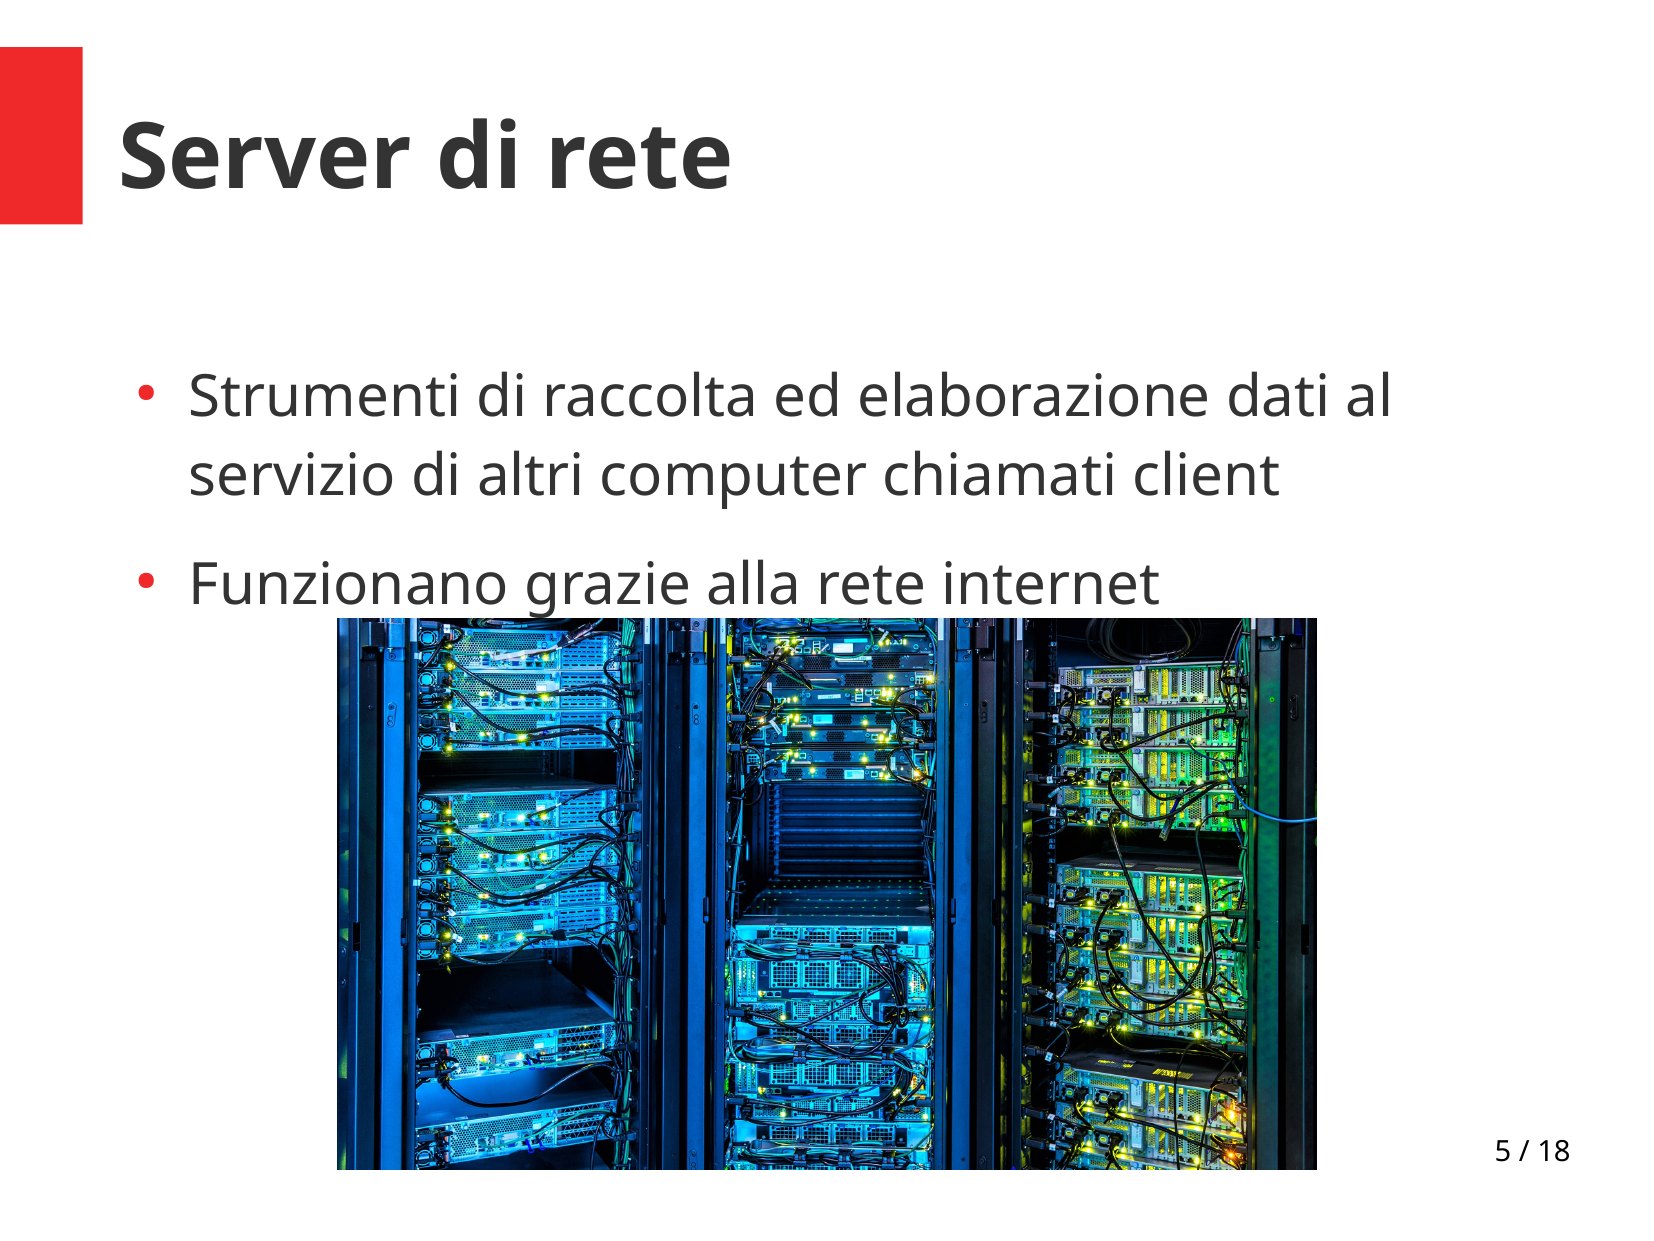

# Server di rete
Strumenti di raccolta ed elaborazione dati al servizio di altri computer chiamati client
Funzionano grazie alla rete internet
5